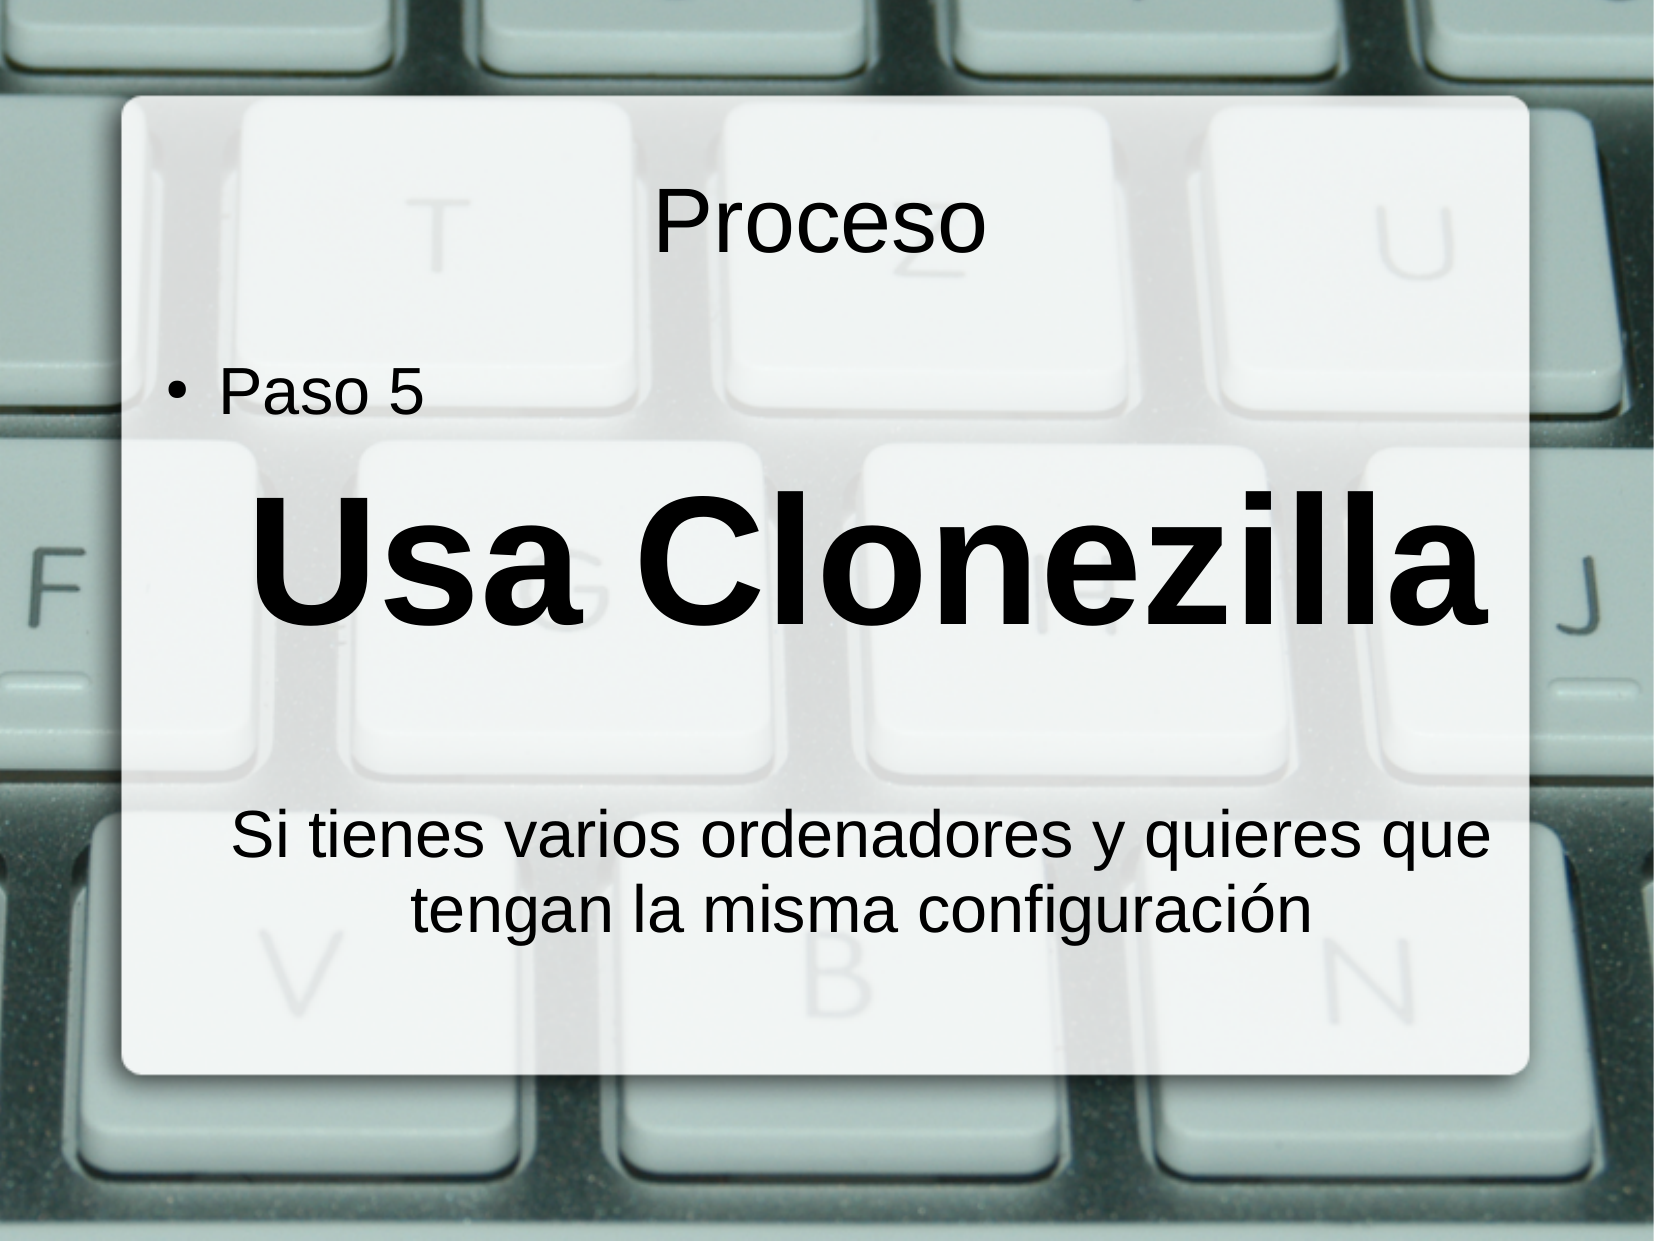

# Proceso
Paso 5
Usa Clonezilla
Si tienes varios ordenadores y quieres que tengan la misma configuración